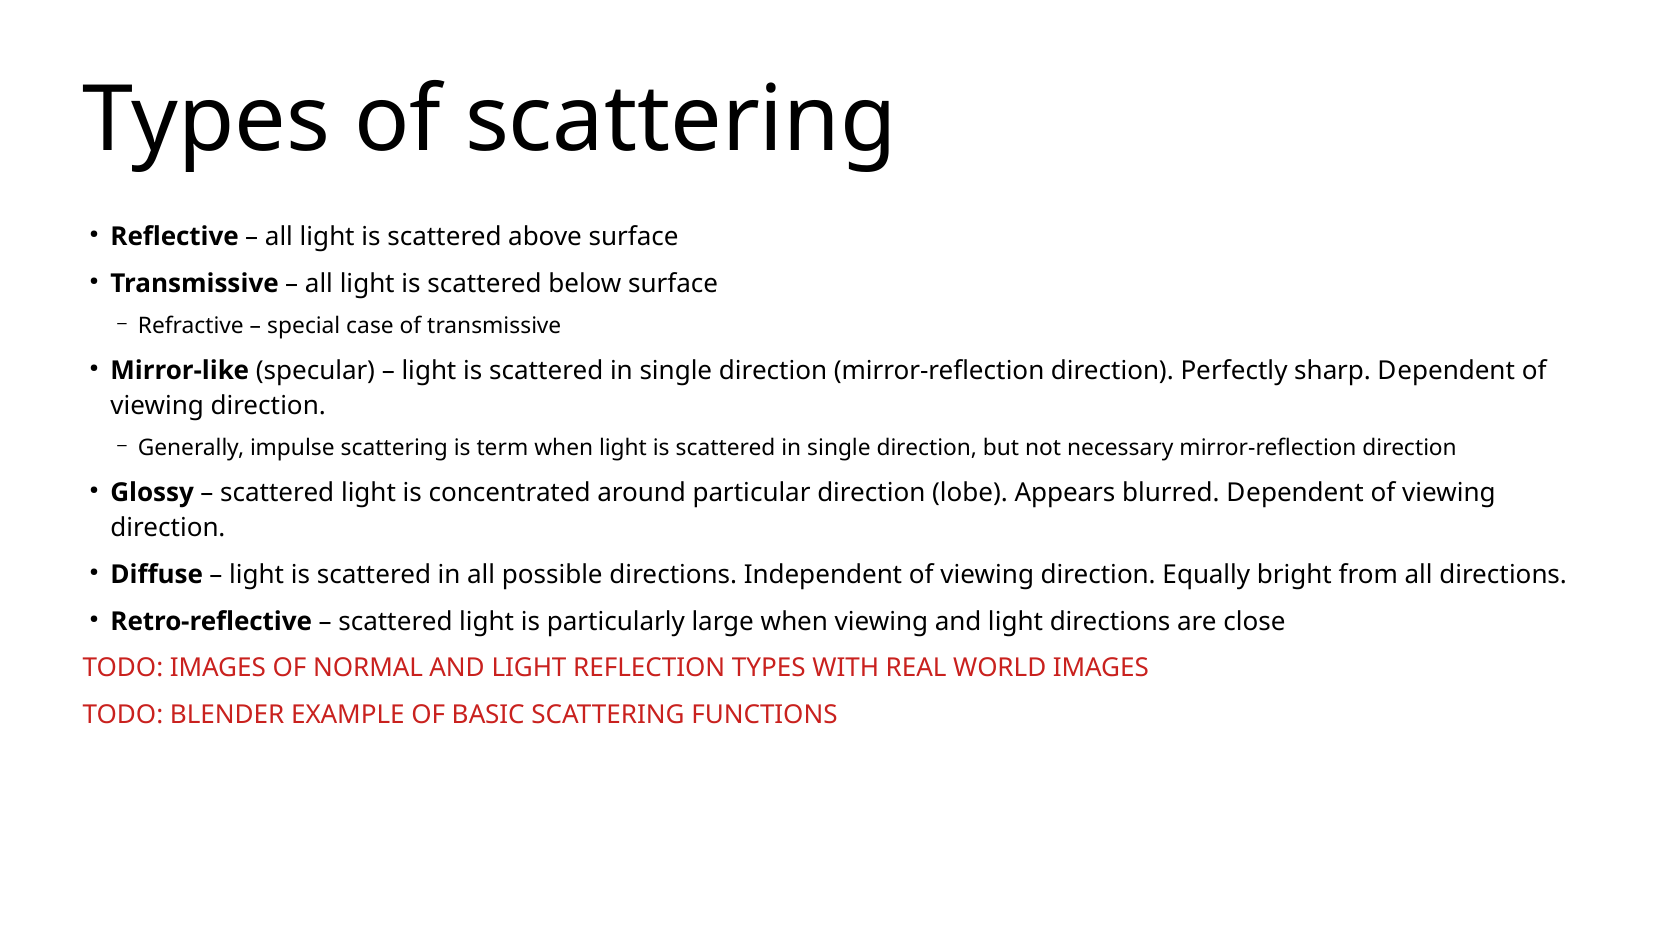

# Types of scattering
Reflective – all light is scattered above surface
Transmissive – all light is scattered below surface
Refractive – special case of transmissive
Mirror-like (specular) – light is scattered in single direction (mirror-reflection direction). Perfectly sharp. Dependent of viewing direction.
Generally, impulse scattering is term when light is scattered in single direction, but not necessary mirror-reflection direction
Glossy – scattered light is concentrated around particular direction (lobe). Appears blurred. Dependent of viewing direction.
Diffuse – light is scattered in all possible directions. Independent of viewing direction. Equally bright from all directions.
Retro-reflective – scattered light is particularly large when viewing and light directions are close
TODO: IMAGES OF NORMAL AND LIGHT REFLECTION TYPES WITH REAL WORLD IMAGES
TODO: BLENDER EXAMPLE OF BASIC SCATTERING FUNCTIONS